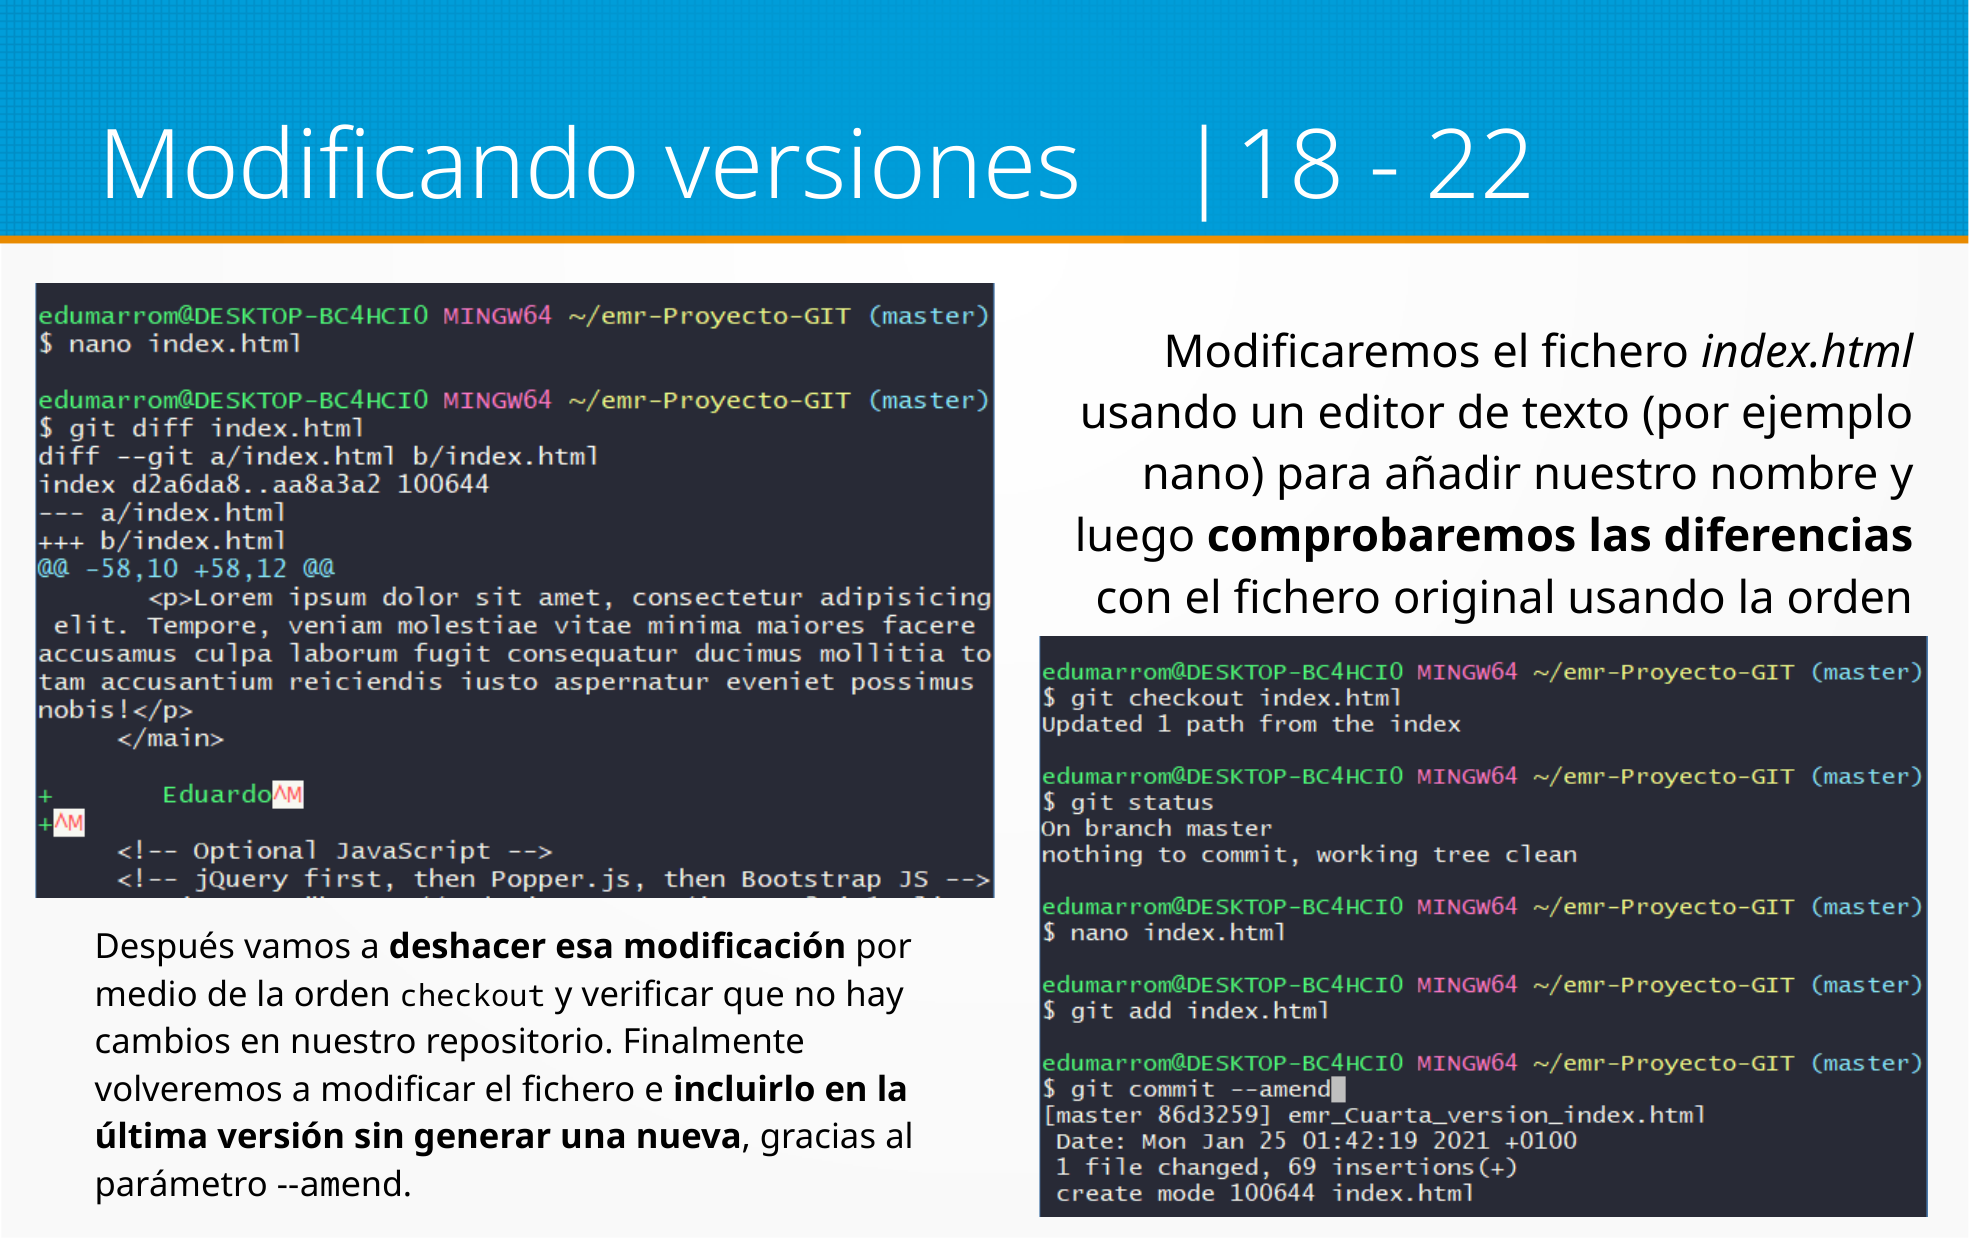

# Modificando versiones			|	18 - 22
Modificaremos el fichero index.html usando un editor de texto (por ejemplo nano) para añadir nuestro nombre y luego comprobaremos las diferencias con el fichero original usando la orden diff.
Después vamos a deshacer esa modificación por medio de la orden checkout y verificar que no hay cambios en nuestro repositorio. Finalmente volveremos a modificar el fichero e incluirlo en la última versión sin generar una nueva, gracias al parámetro --amend.